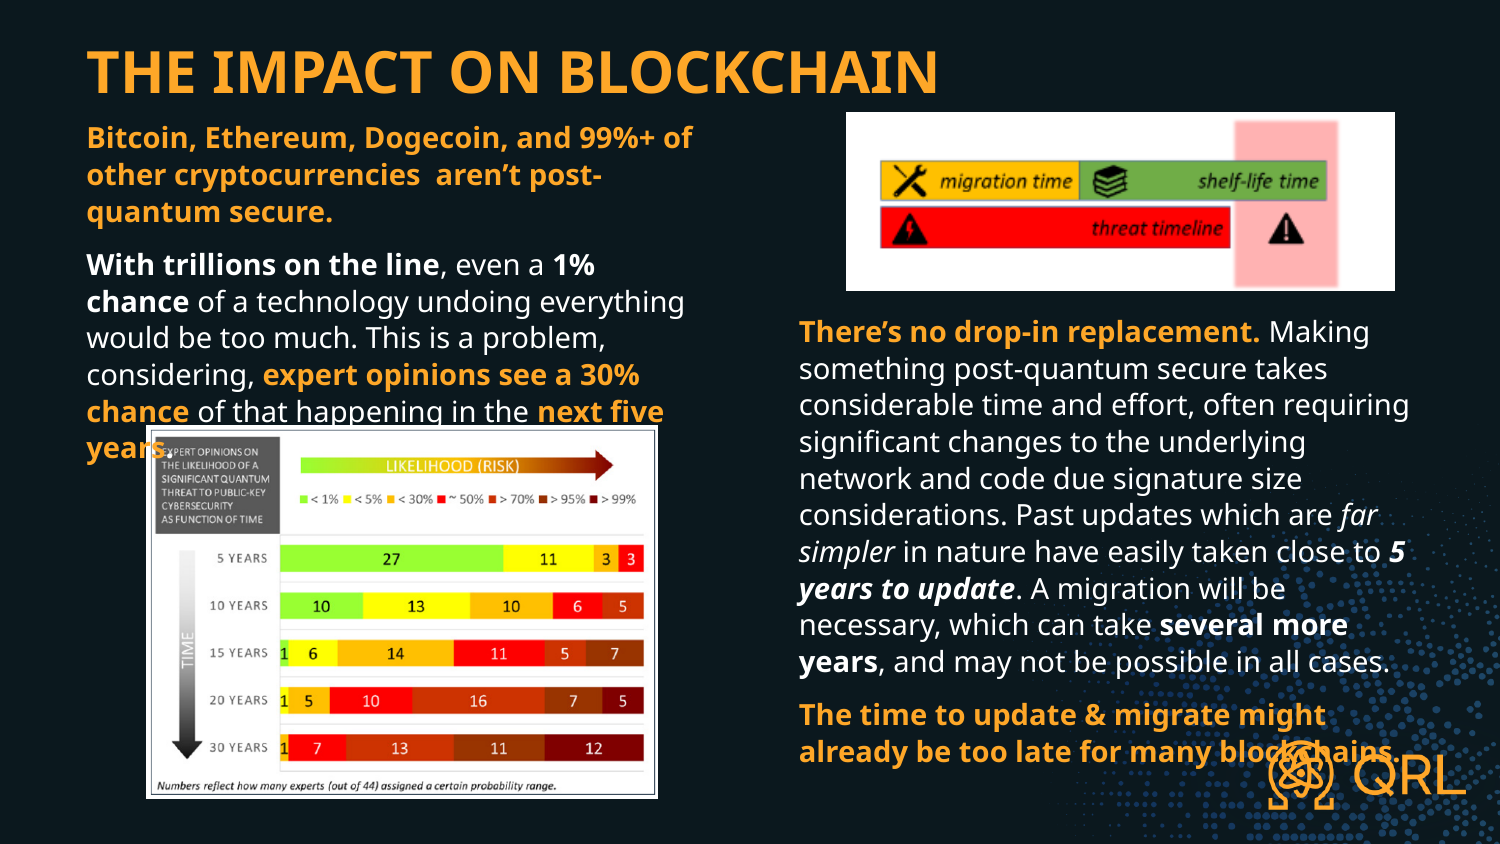

# THE IMPACT ON BLOCKCHAIN
Bitcoin, Ethereum, Dogecoin, and 99%+ of other cryptocurrencies aren’t post-quantum secure.
With trillions on the line, even a 1% chance of a technology undoing everything would be too much. This is a problem, considering, expert opinions see a 30% chance of that happening in the next five years.
There’s no drop-in replacement. Making something post-quantum secure takes considerable time and effort, often requiring significant changes to the underlying network and code due signature size considerations. Past updates which are far simpler in nature have easily taken close to 5 years to update. A migration will be necessary, which can take several more years, and may not be possible in all cases.
The time to update & migrate might already be too late for many blockchains.